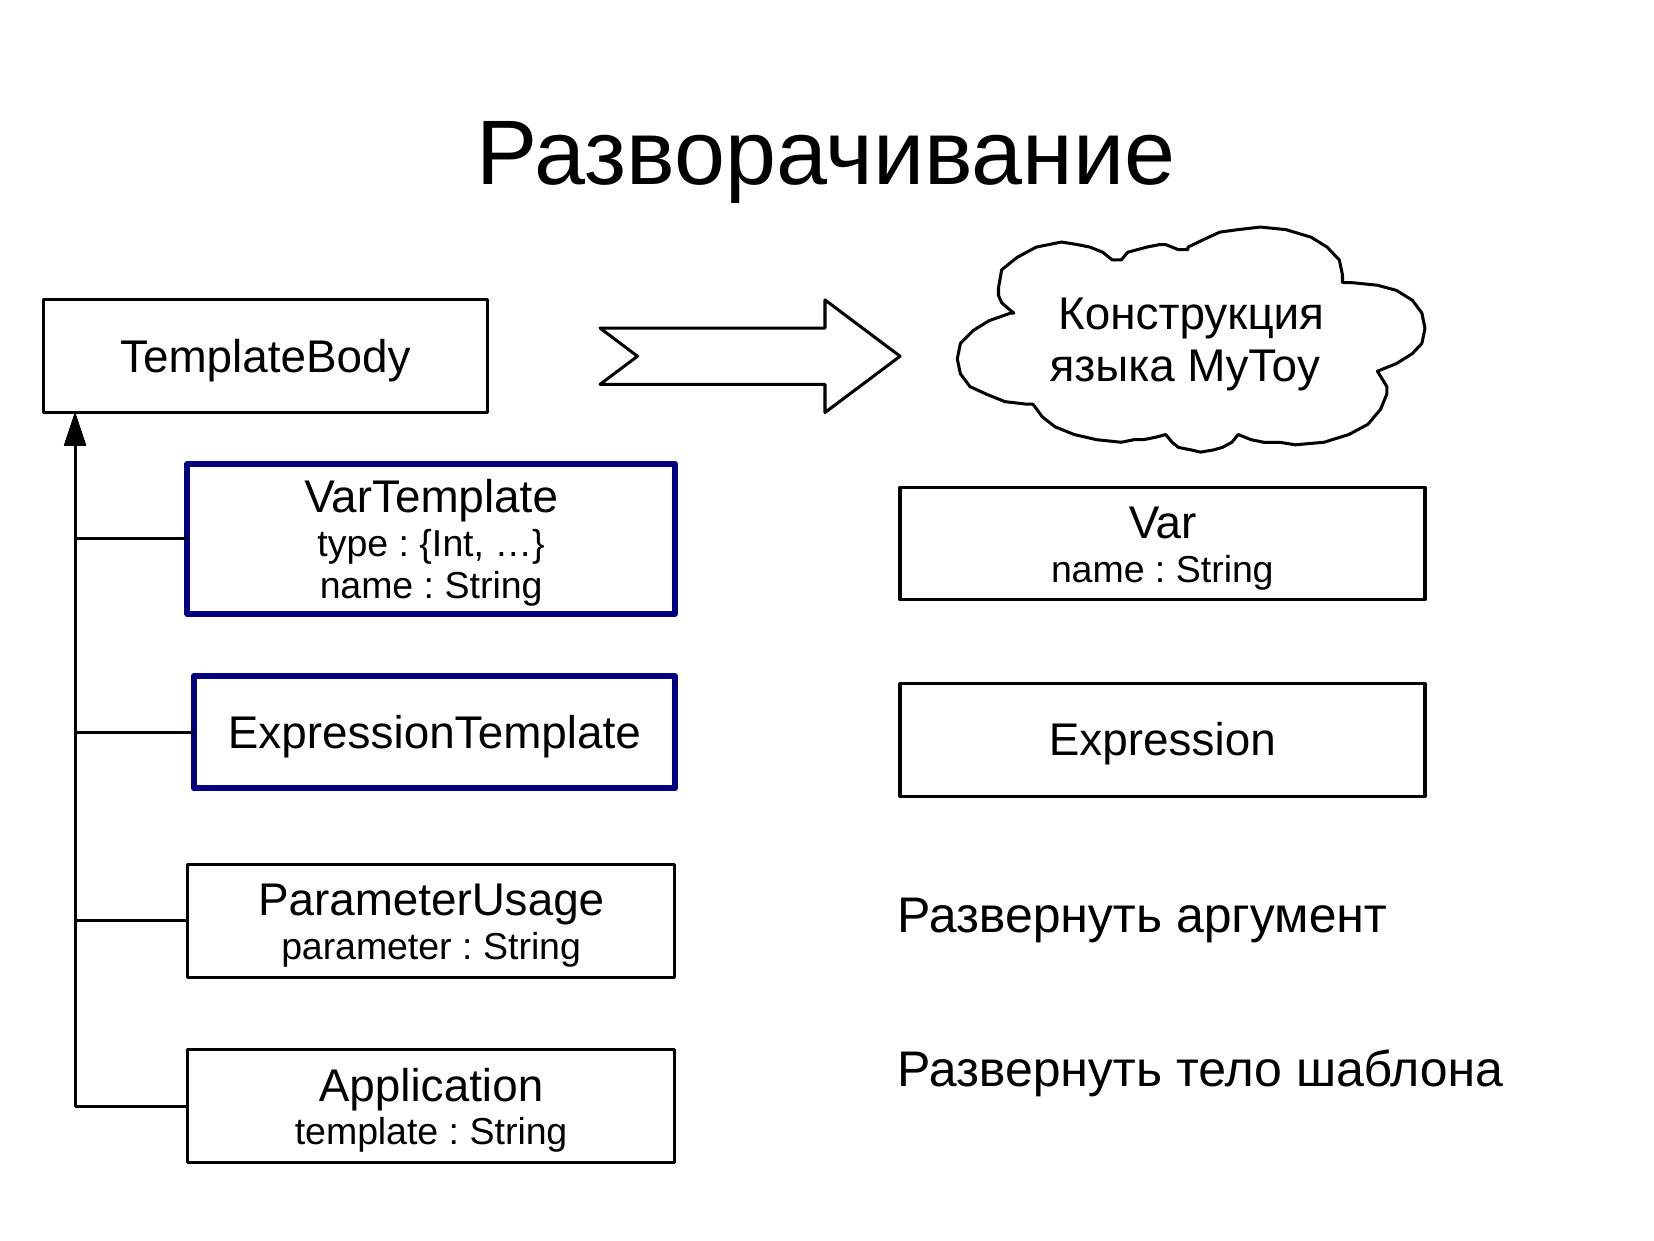

# Разворачивание
Конструкция
языка MyToy
TemplateBody
VarTemplate
type : {Int, …}
name : String
Var
name : String
ExpressionTemplate
Expression
ParameterUsage
parameter : String
Развернуть аргумент
Развернуть тело шаблона
Application
template : String